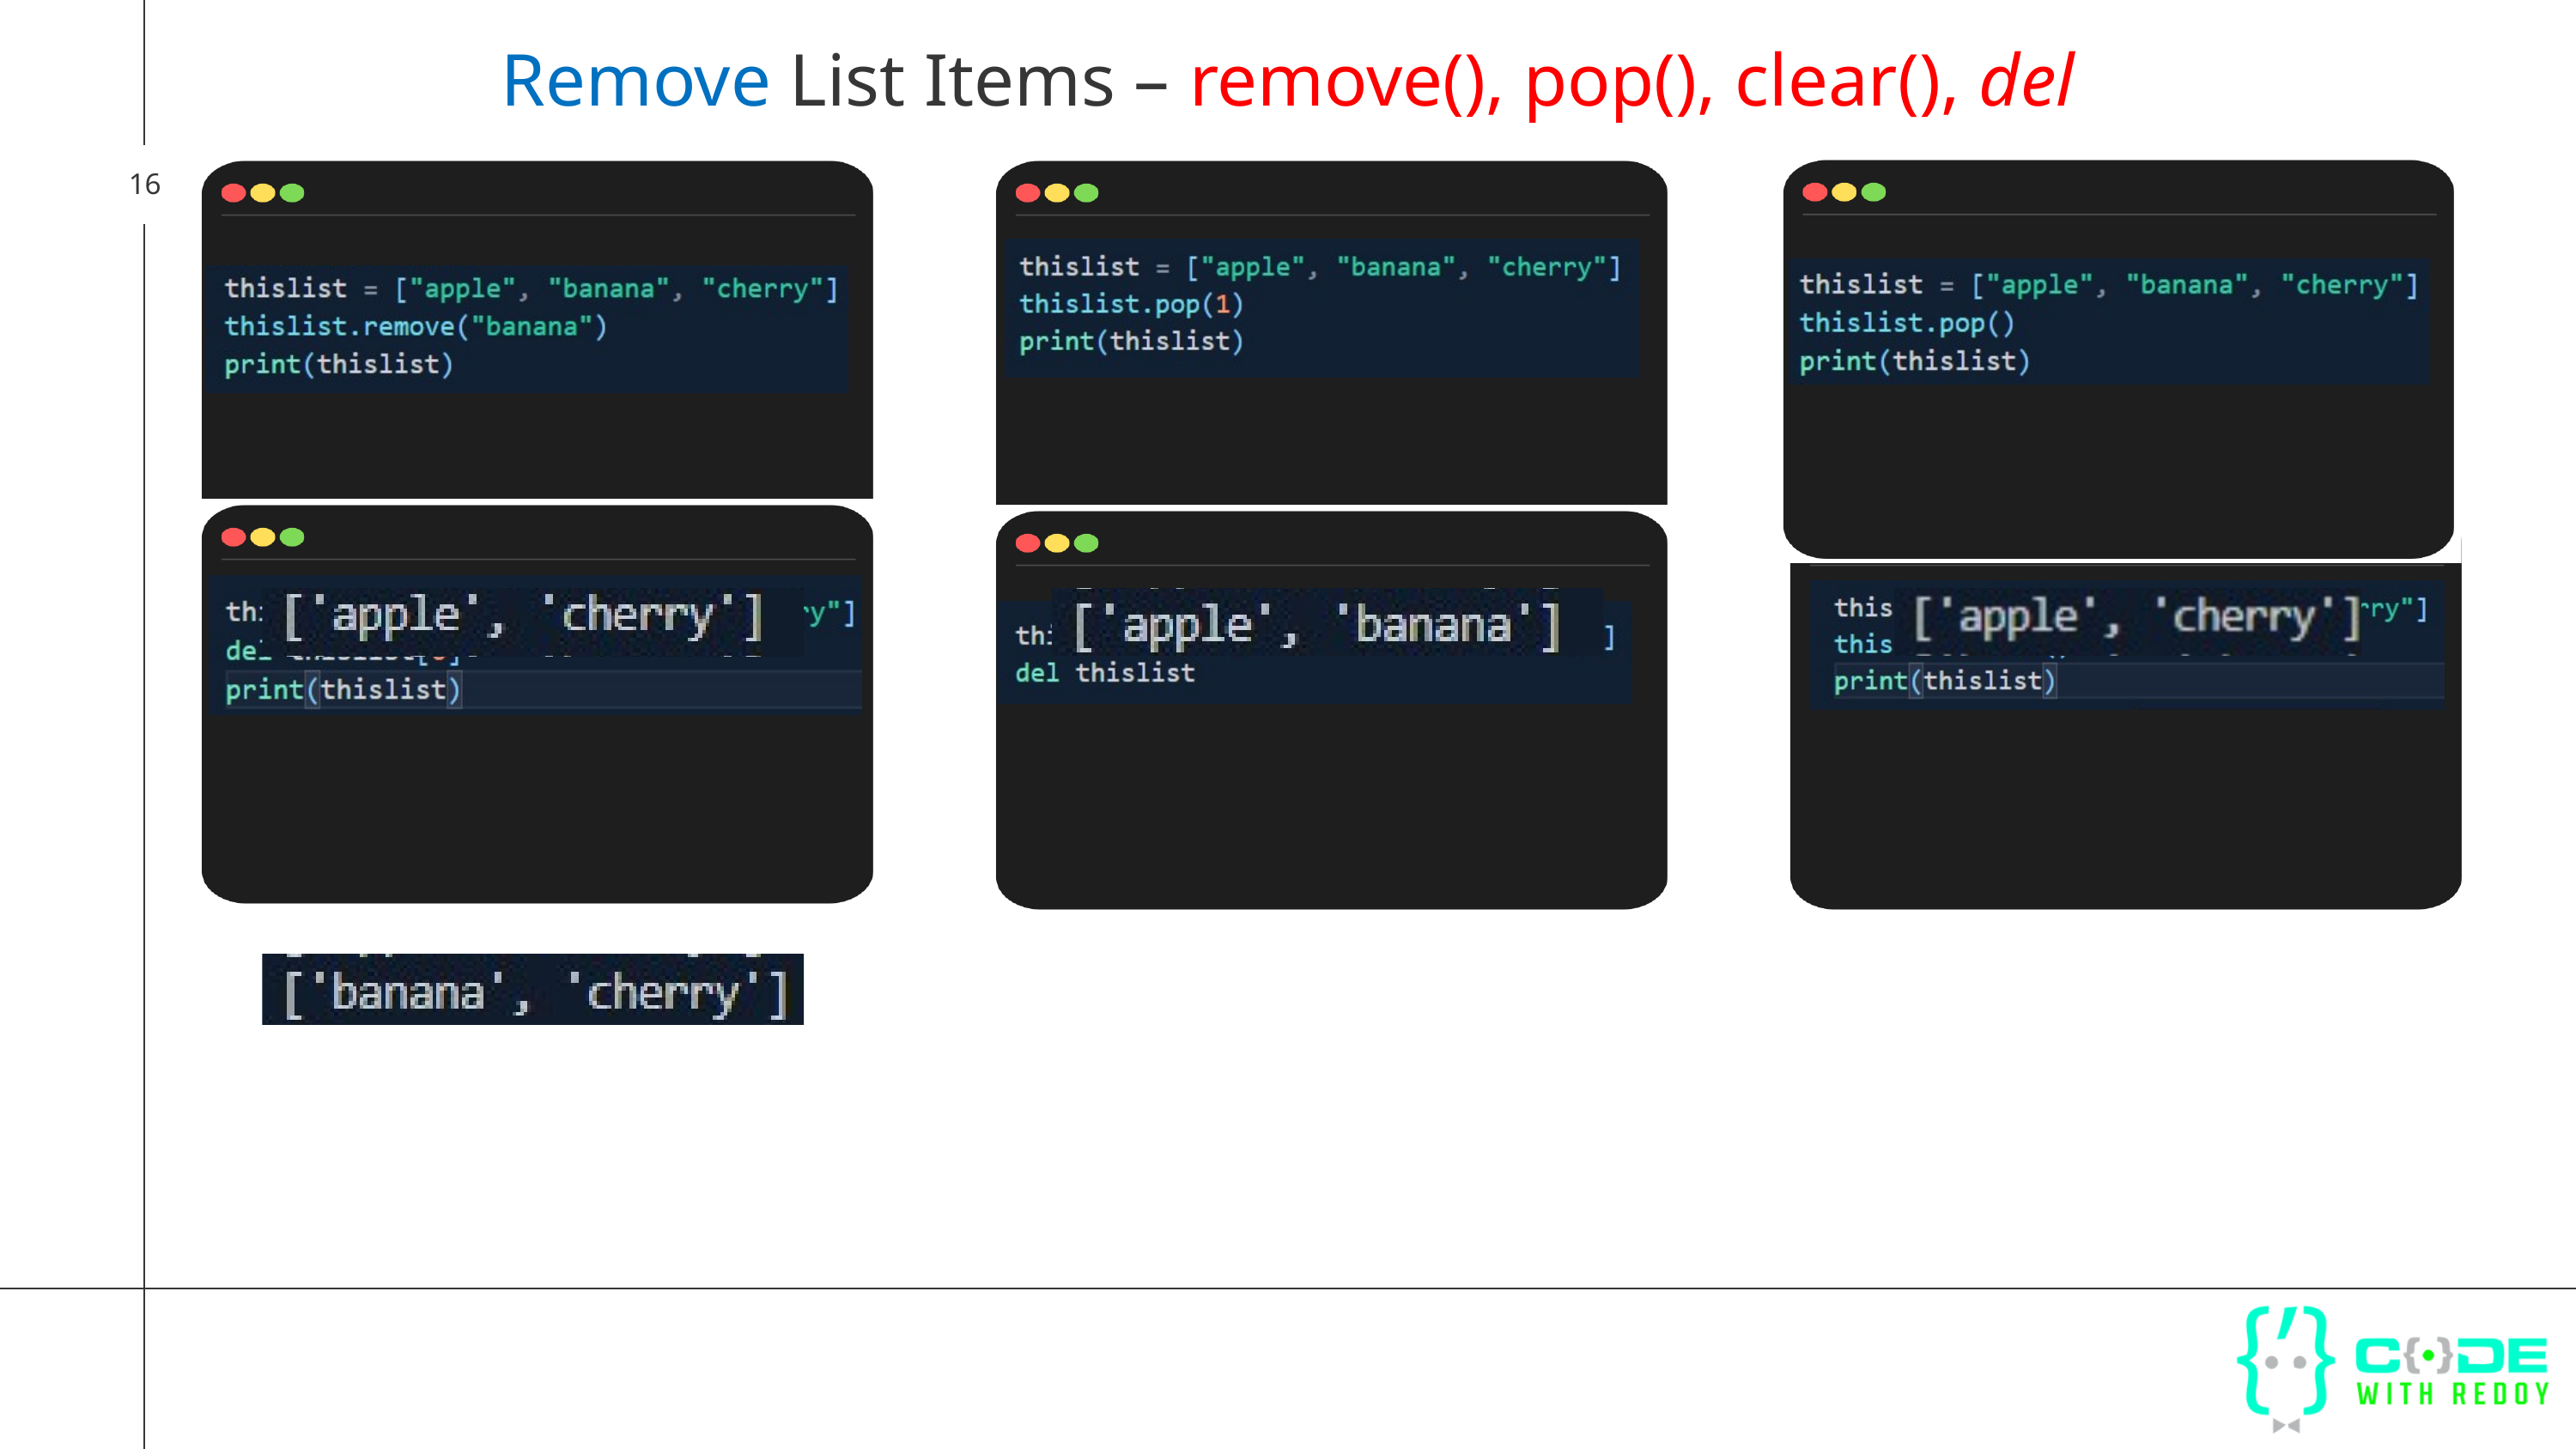

Remove List Items – remove(), pop(), clear(), del
16